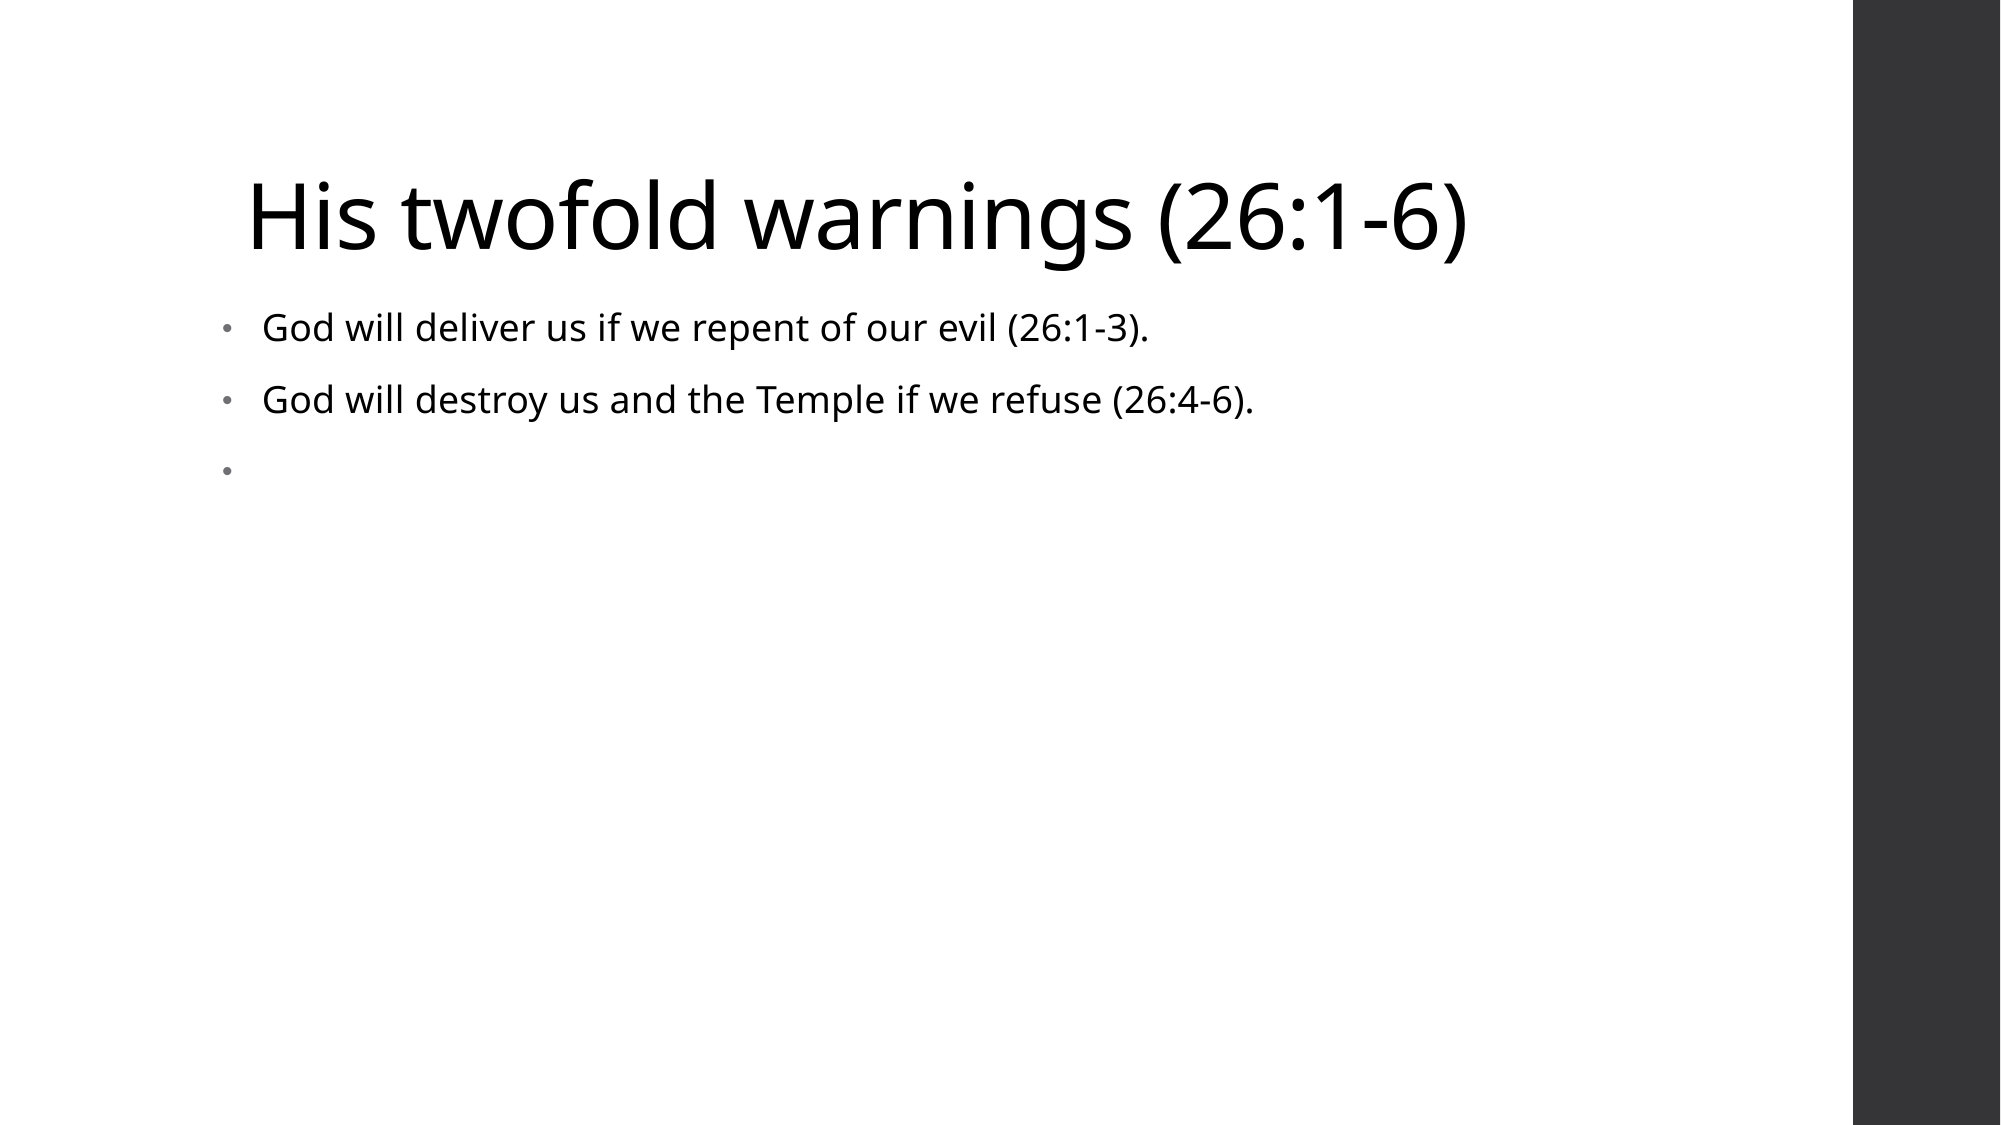

# His twofold warnings (26:1-6)
 God will deliver us if we repent of our evil (26:1-3).
 God will destroy us and the Temple if we refuse (26:4-6).